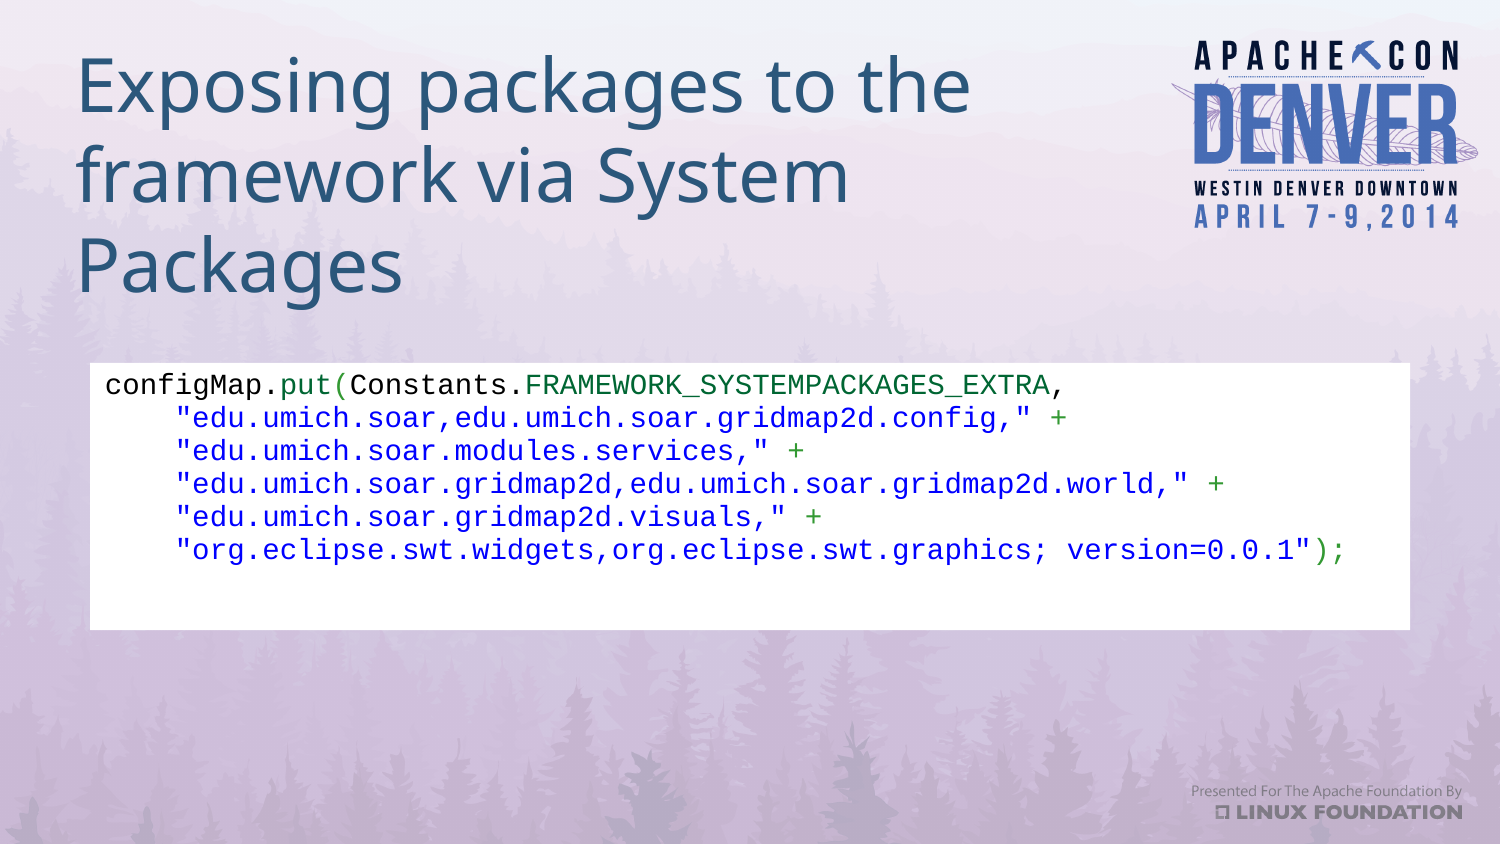

Exposing packages to the framework via System Packages
#
configMap.put(Constants.FRAMEWORK_SYSTEMPACKAGES_EXTRA,
 "edu.umich.soar,edu.umich.soar.gridmap2d.config," +
 "edu.umich.soar.modules.services," +
 "edu.umich.soar.gridmap2d,edu.umich.soar.gridmap2d.world," +
 "edu.umich.soar.gridmap2d.visuals," +
 "org.eclipse.swt.widgets,org.eclipse.swt.graphics; version=0.0.1");